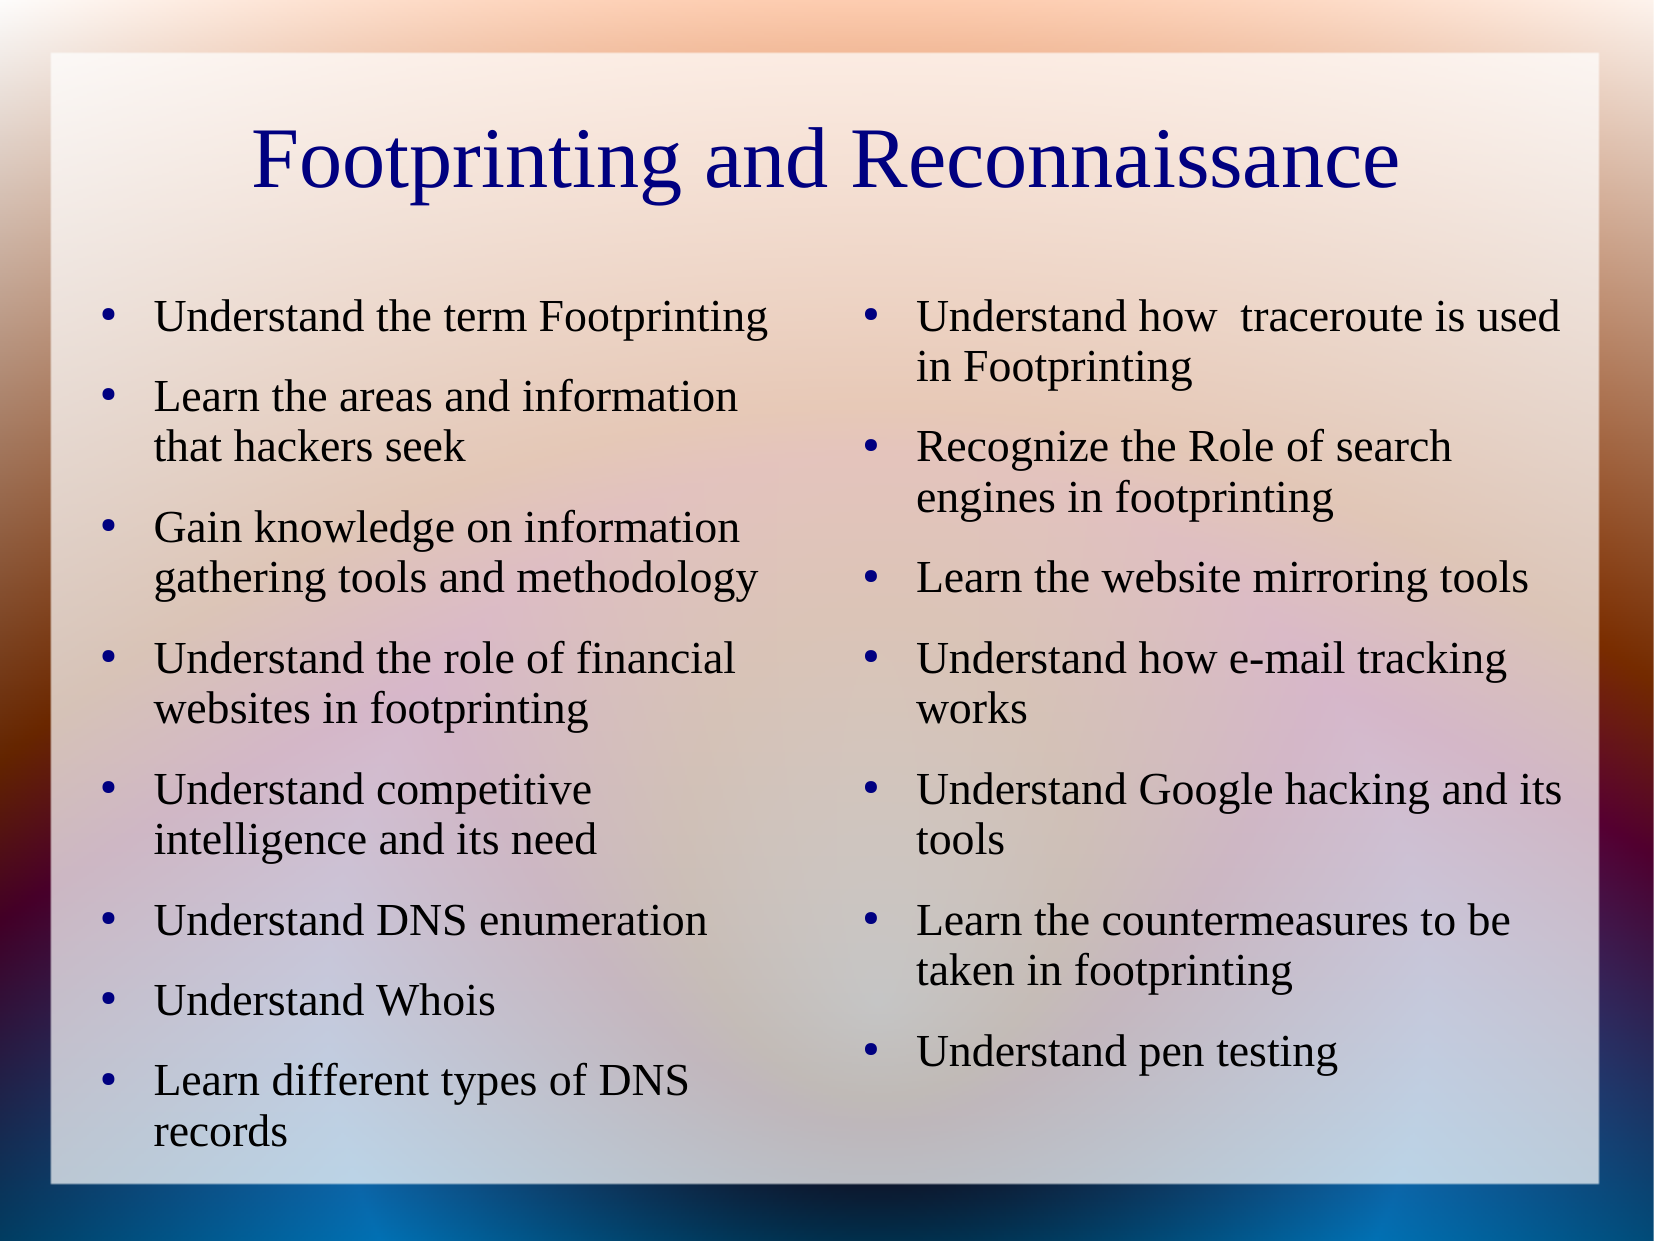

# Footprinting and Reconnaissance
Understand the term Footprinting
Learn the areas and information that hackers seek
Gain knowledge on information gathering tools and methodology
Understand the role of financial websites in footprinting
Understand competitive intelligence and its need
Understand DNS enumeration
Understand Whois
Learn different types of DNS records
Understand how traceroute is used in Footprinting
Recognize the Role of search engines in footprinting
Learn the website mirroring tools
Understand how e-mail tracking works
Understand Google hacking and its tools
Learn the countermeasures to be taken in footprinting
Understand pen testing